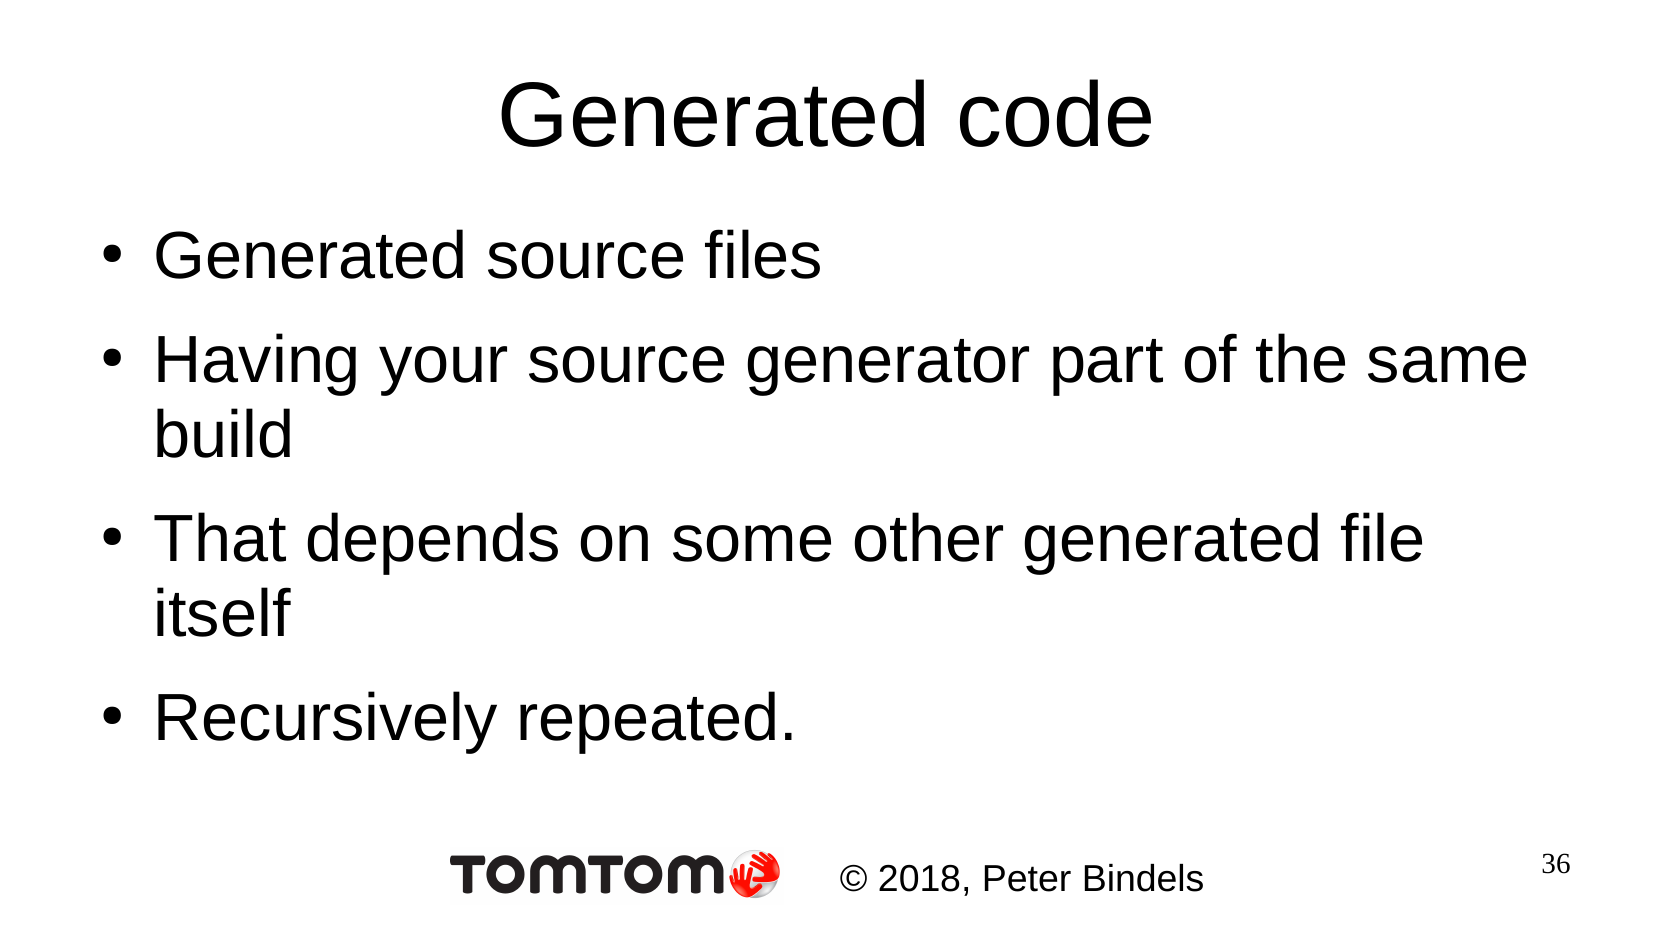

# Generated code
Generated source files
Having your source generator part of the same build
That depends on some other generated file itself
Recursively repeated.
36